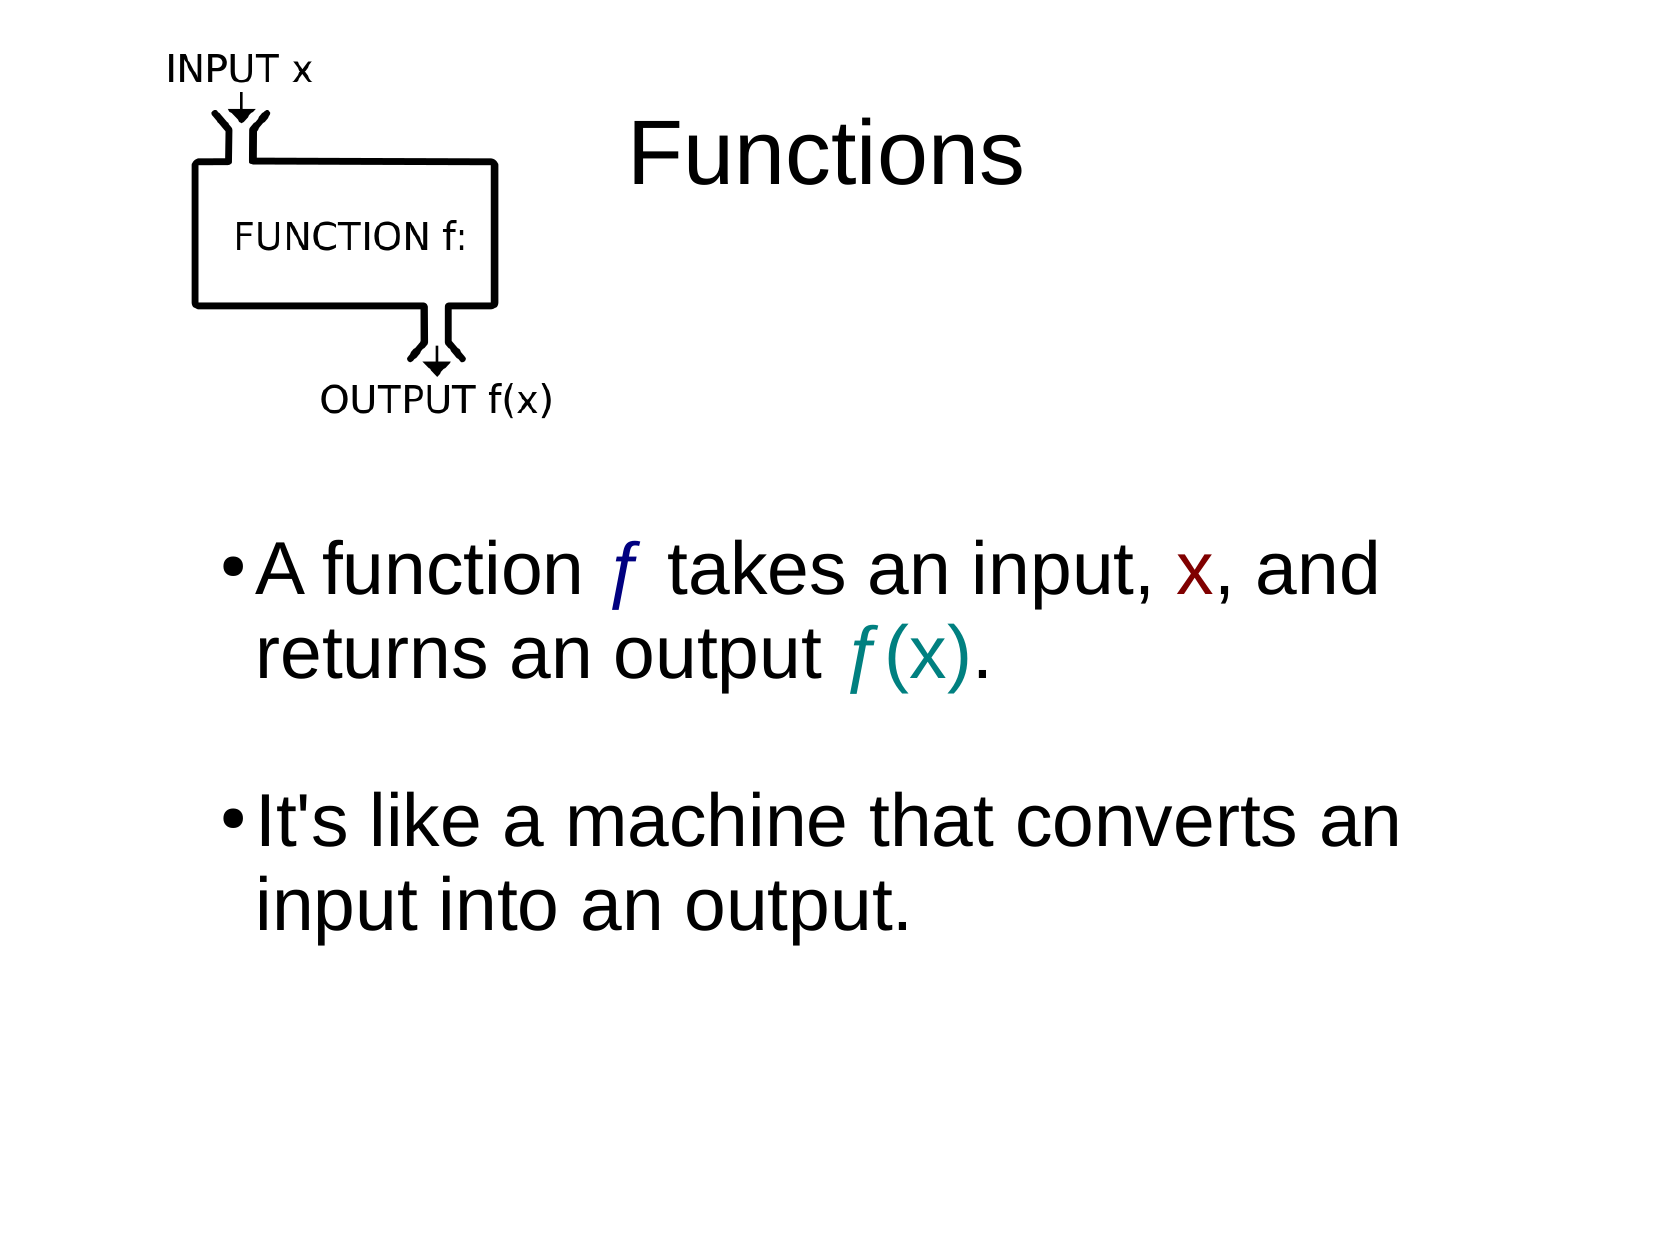

# Functions
A function ƒ takes an input, x, and returns an output ƒ(x).
It's like a machine that converts an input into an output.